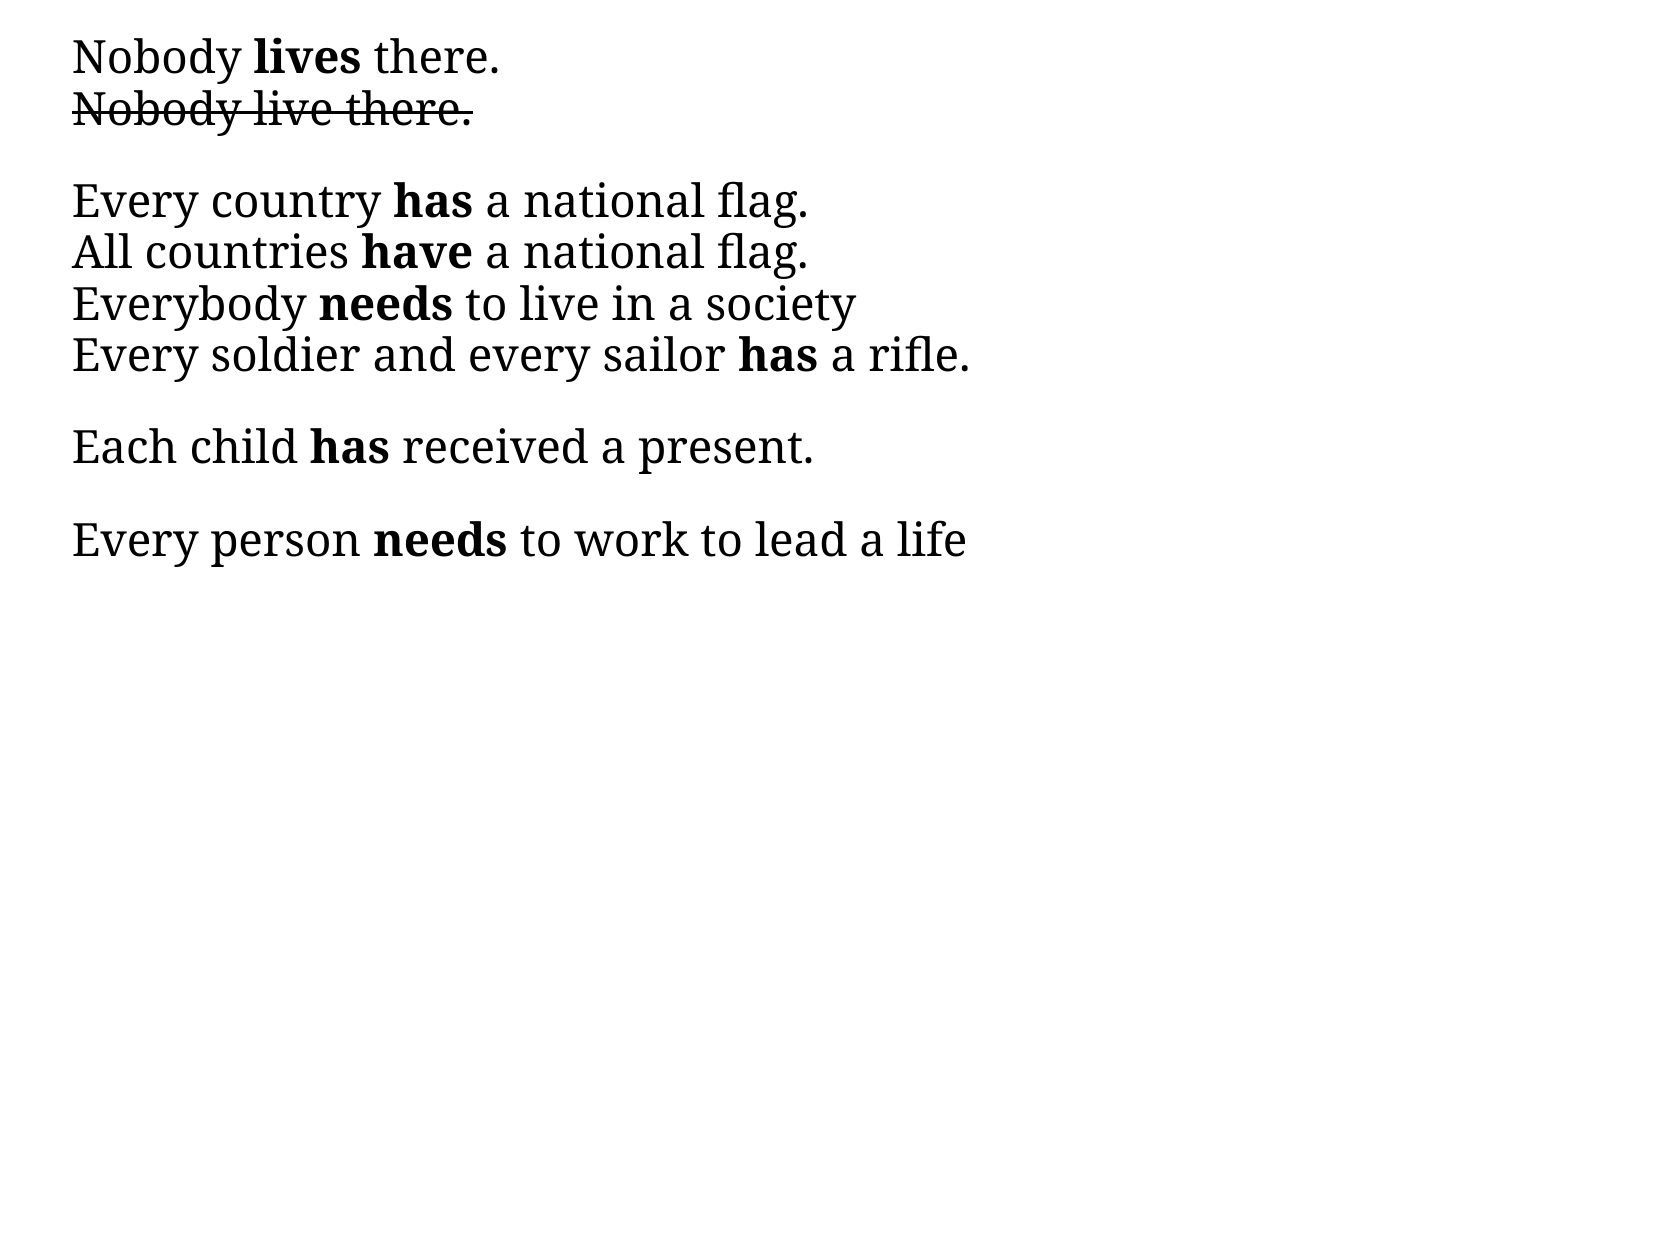

Nobody lives there.
Nobody live there.
Every country has a national flag.
All countries have a national flag.
Everybody needs to live in a society
Every soldier and every sailor has a rifle.
Each child has received a present.
Every person needs to work to lead a life